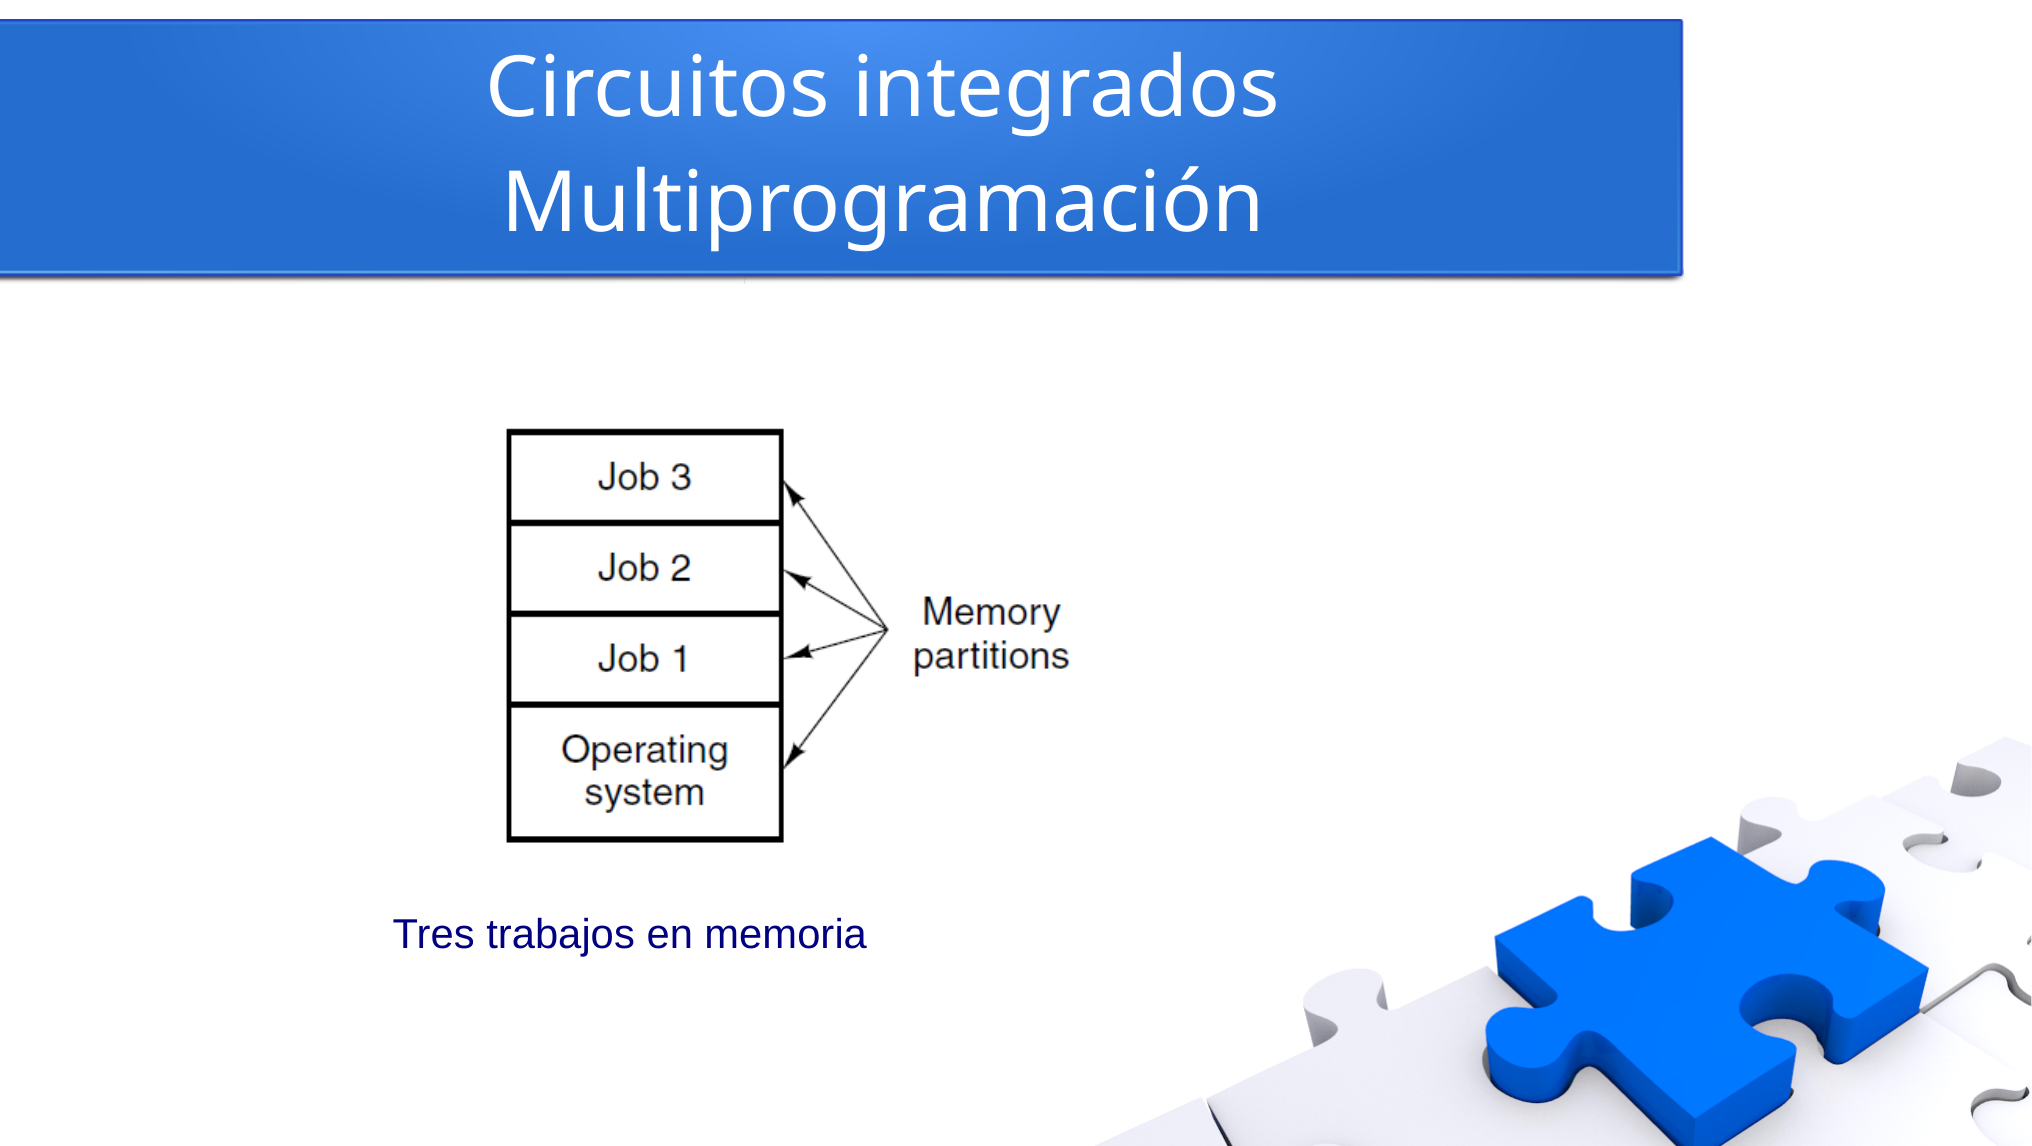

# Circuitos integrados Multiprogramación
Tres trabajos en memoria